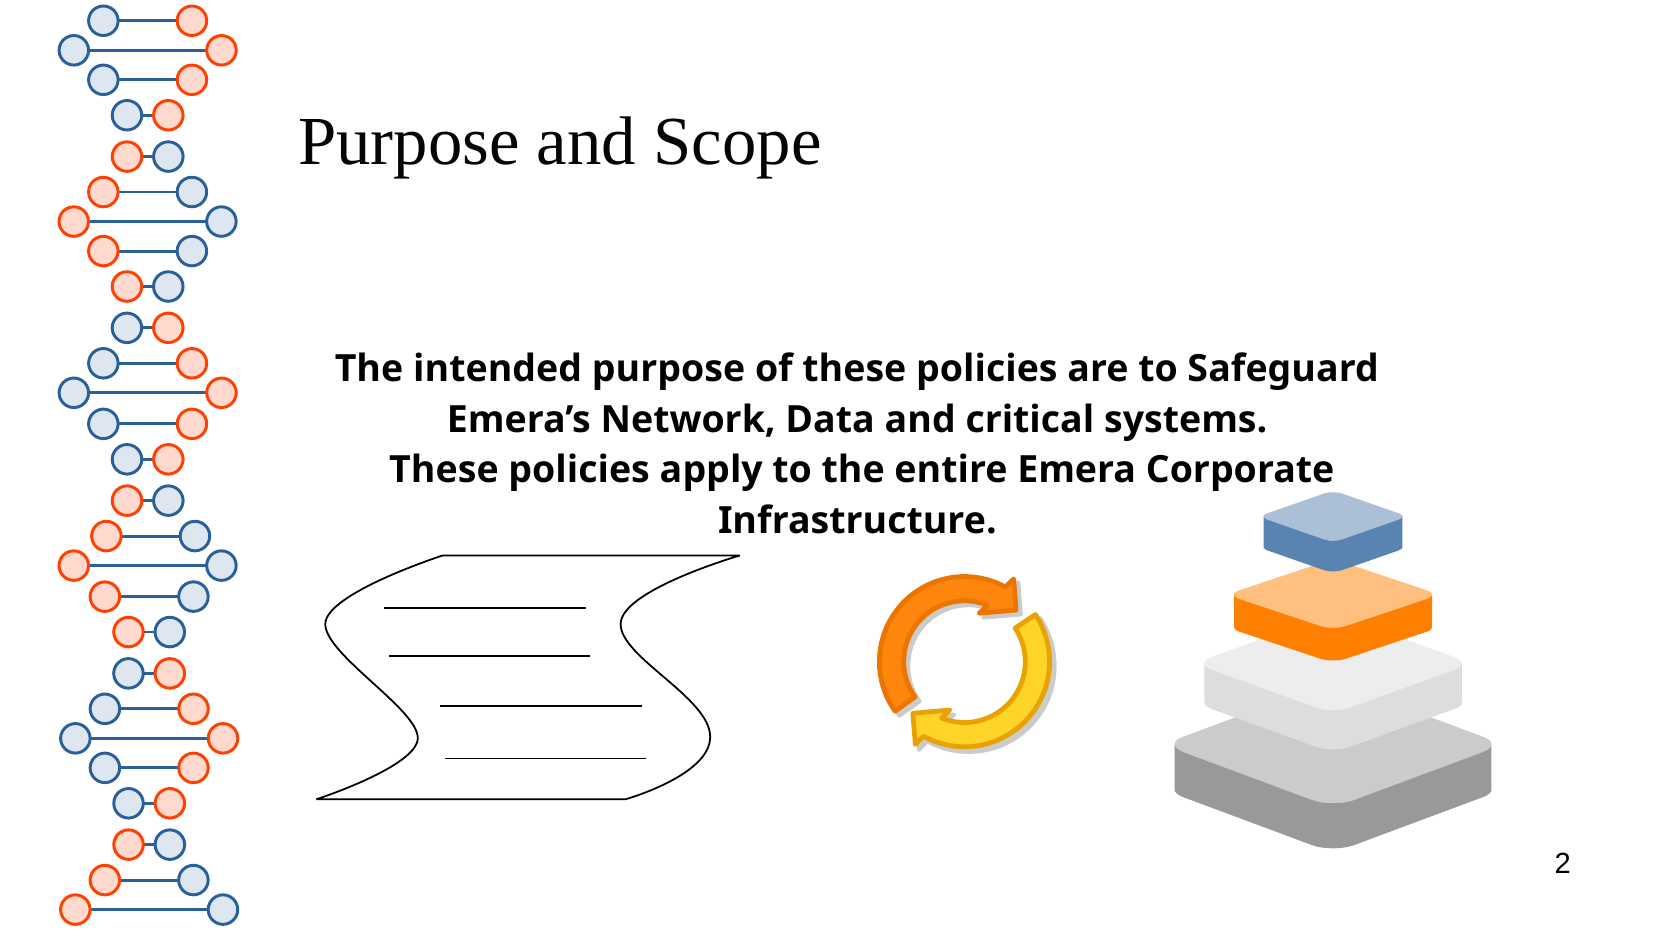

# Purpose and Scope
The intended purpose of these policies are to Safeguard Emera’s Network, Data and critical systems.
 These policies apply to the entire Emera Corporate Infrastructure.
2